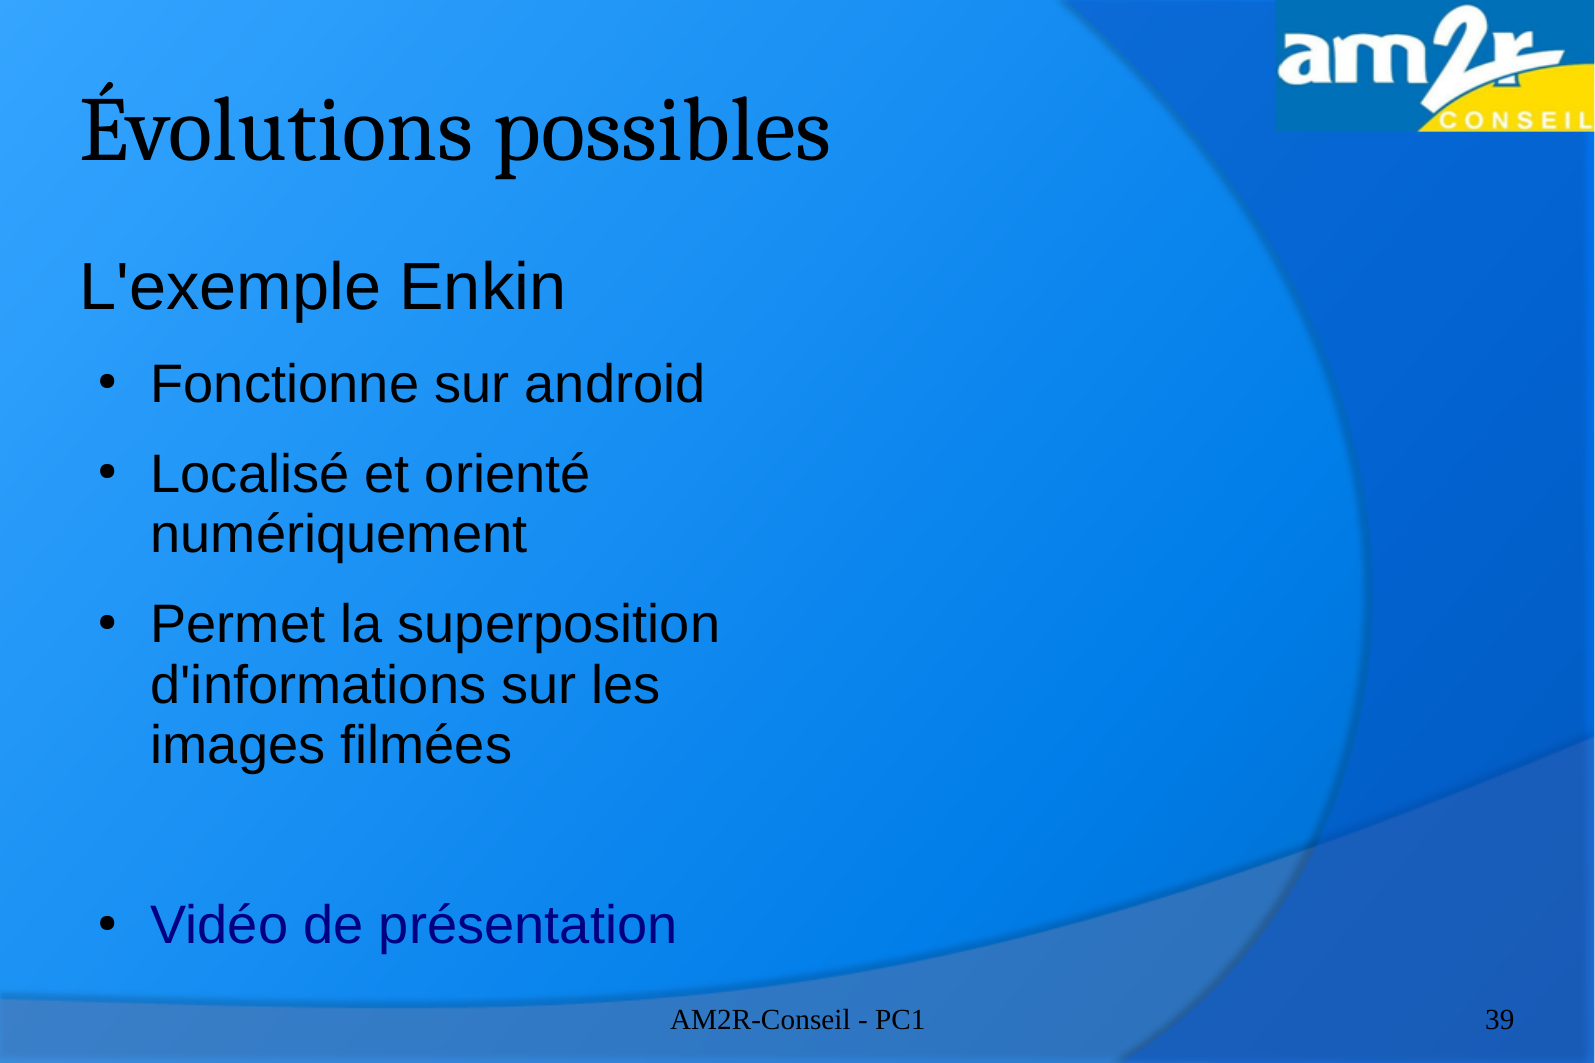

# Évolutions possibles
L'exemple Enkin
Fonctionne sur android
Localisé et orienté numériquement
Permet la superposition d'informations sur les images filmées
Vidéo de présentation
AM2R-Conseil - PC1
39